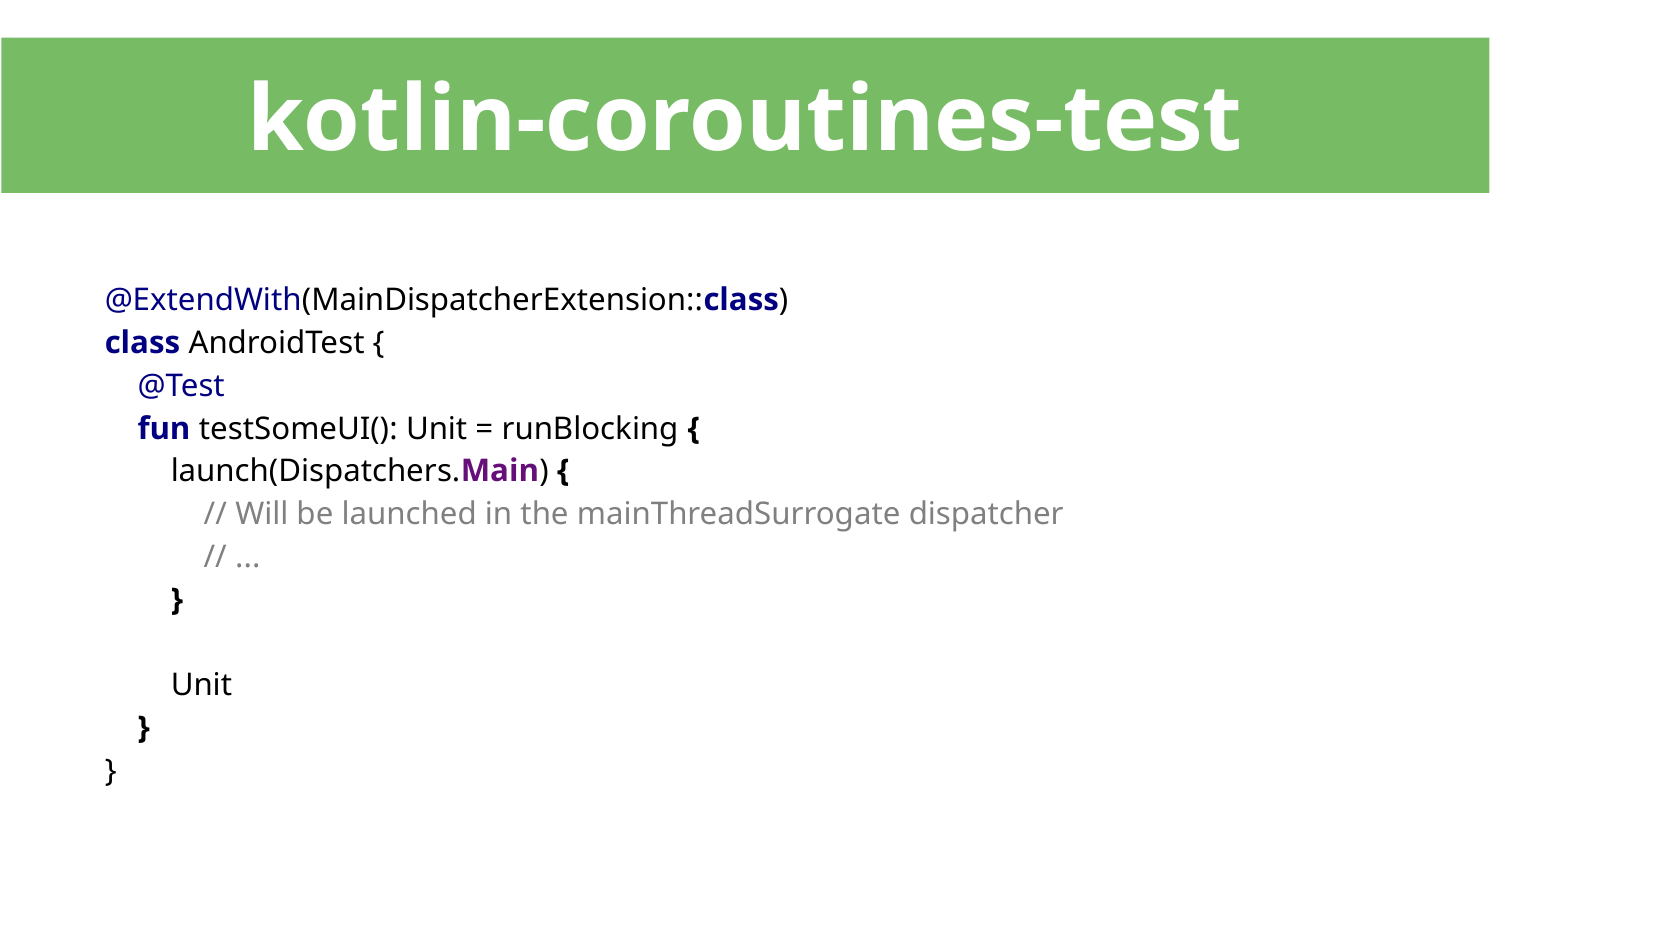

# kotlin-coroutines-test
@ExtendWith(MainDispatcherExtension::class)
class AndroidTest {
 @Test
 fun testSomeUI(): Unit = runBlocking {
 launch(Dispatchers.Main) {
 // Will be launched in the mainThreadSurrogate dispatcher
 // ...
 }
 Unit
 }
}